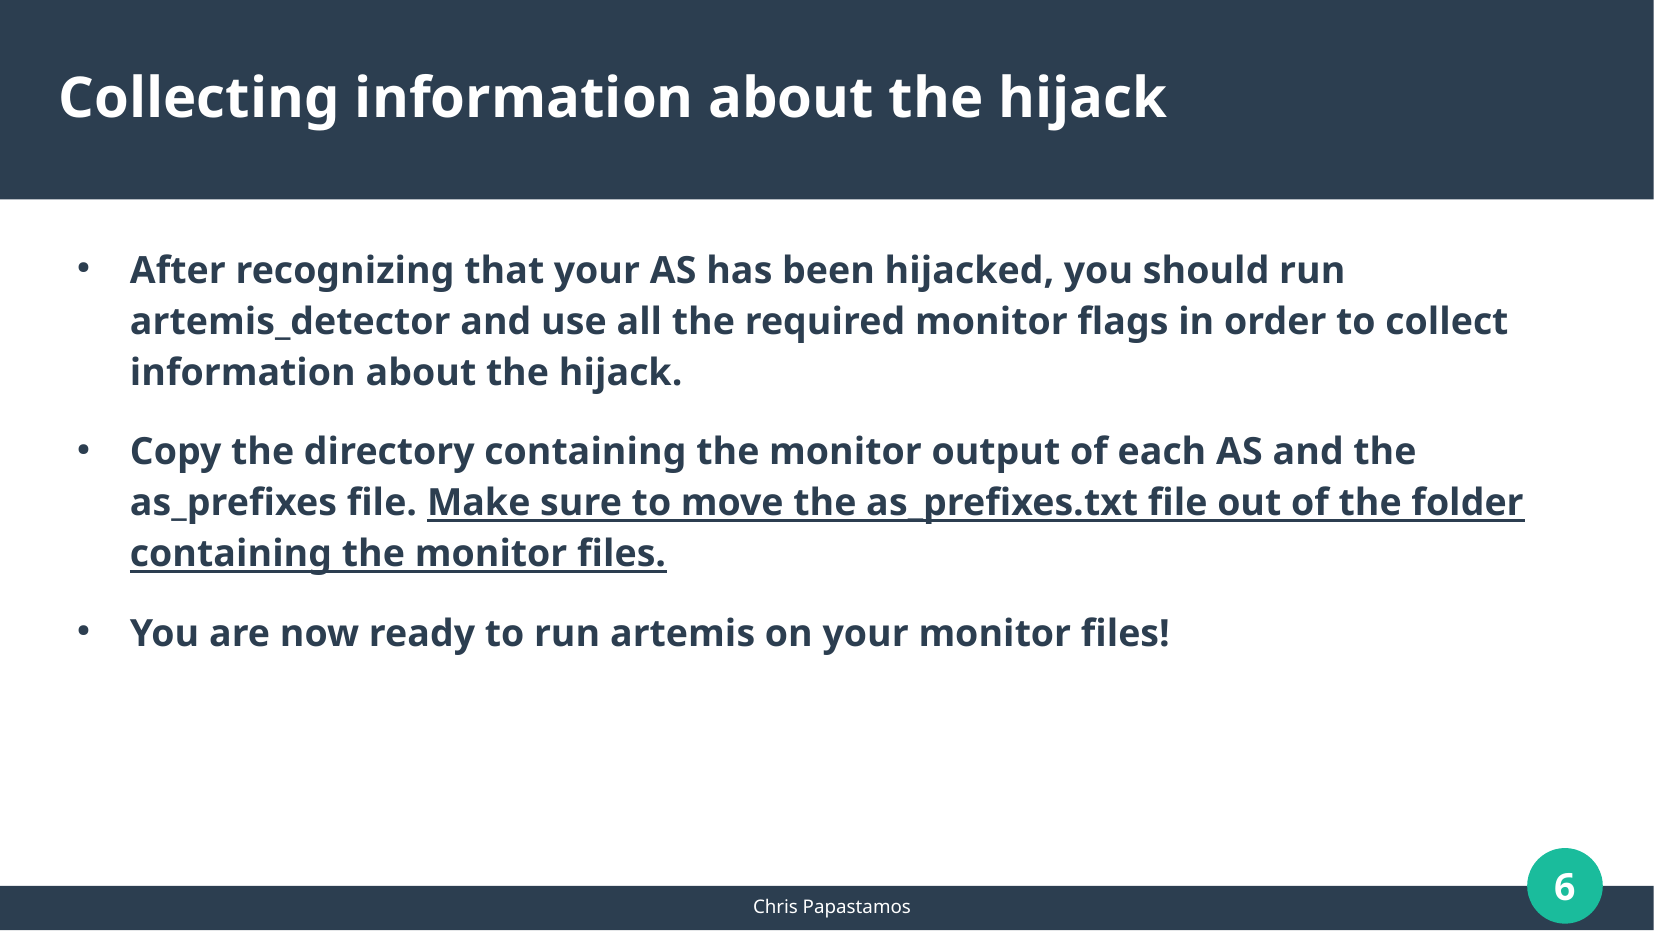

# Collecting information about the hijack
After recognizing that your AS has been hijacked, you should run artemis_detector and use all the required monitor flags in order to collect information about the hijack.
Copy the directory containing the monitor output of each AS and the as_prefixes file. Make sure to move the as_prefixes.txt file out of the folder containing the monitor files.
You are now ready to run artemis on your monitor files!
Chris Papastamos